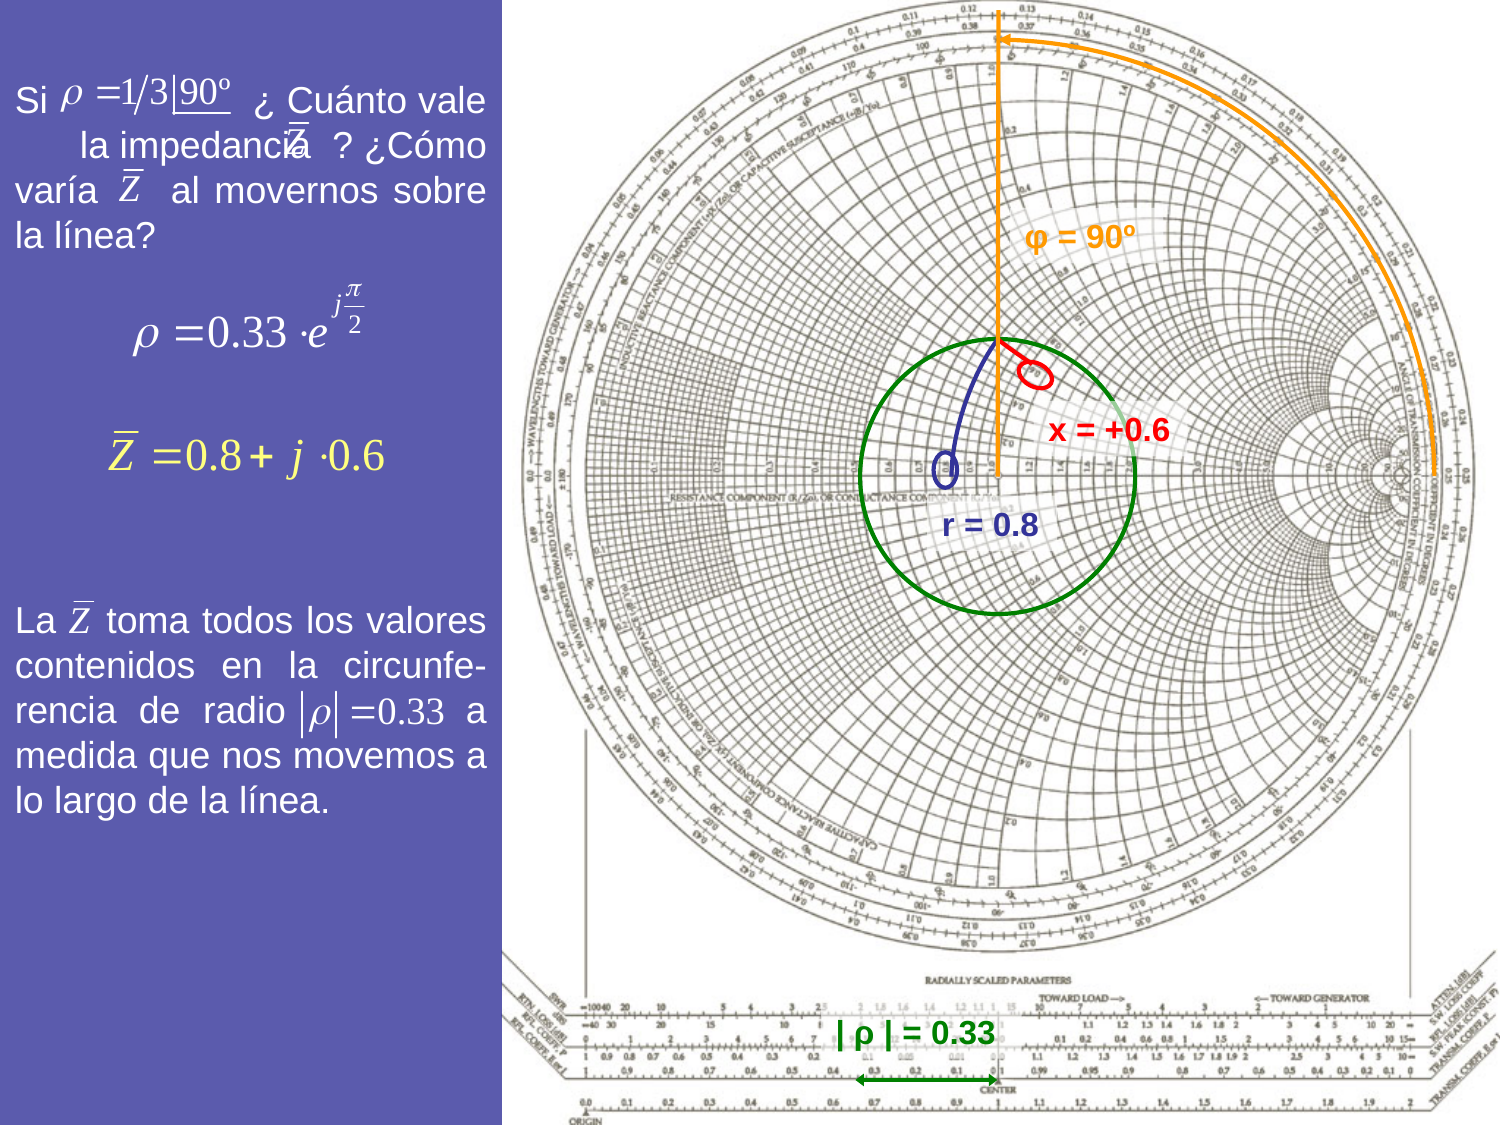

Si ¿ Cuánto vale la impedancia ? ¿Cómo varía al movernos sobre la línea?
φ = 90º
x = +0.6
r = 0.8
La toma todos los valores contenidos en la circunfe-rencia de radio a medida que nos movemos a lo largo de la línea.
| ρ | = 0.33